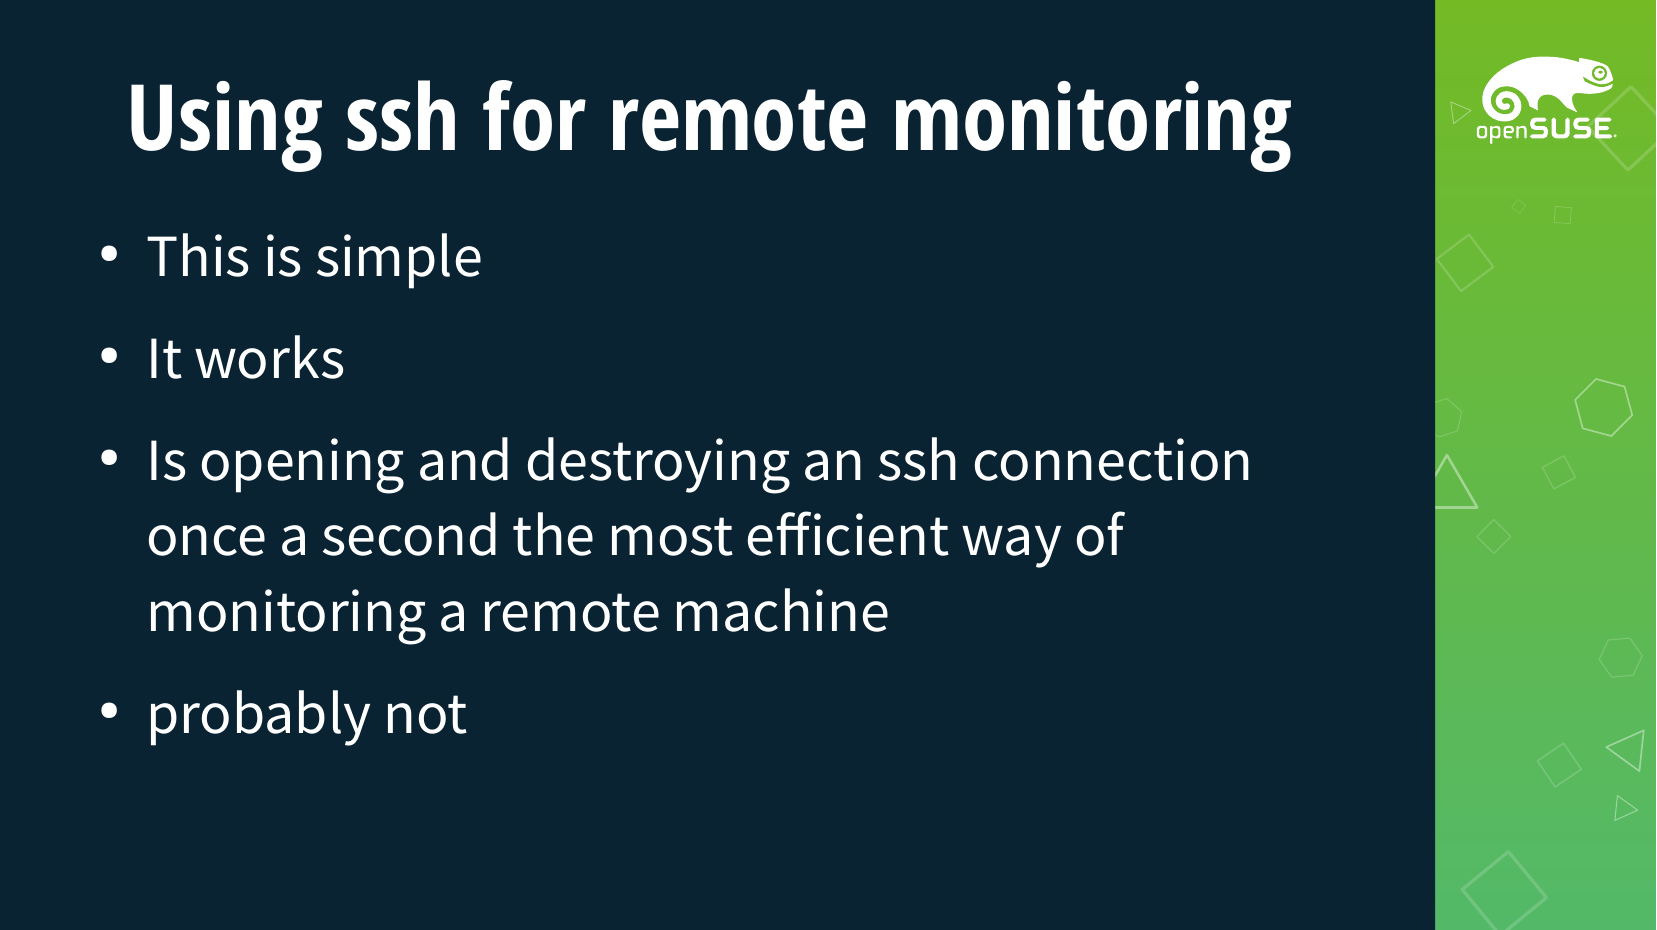

# Using ssh for remote monitoring
This is simple
It works
Is opening and destroying an ssh connection once a second the most efficient way of monitoring a remote machine
probably not